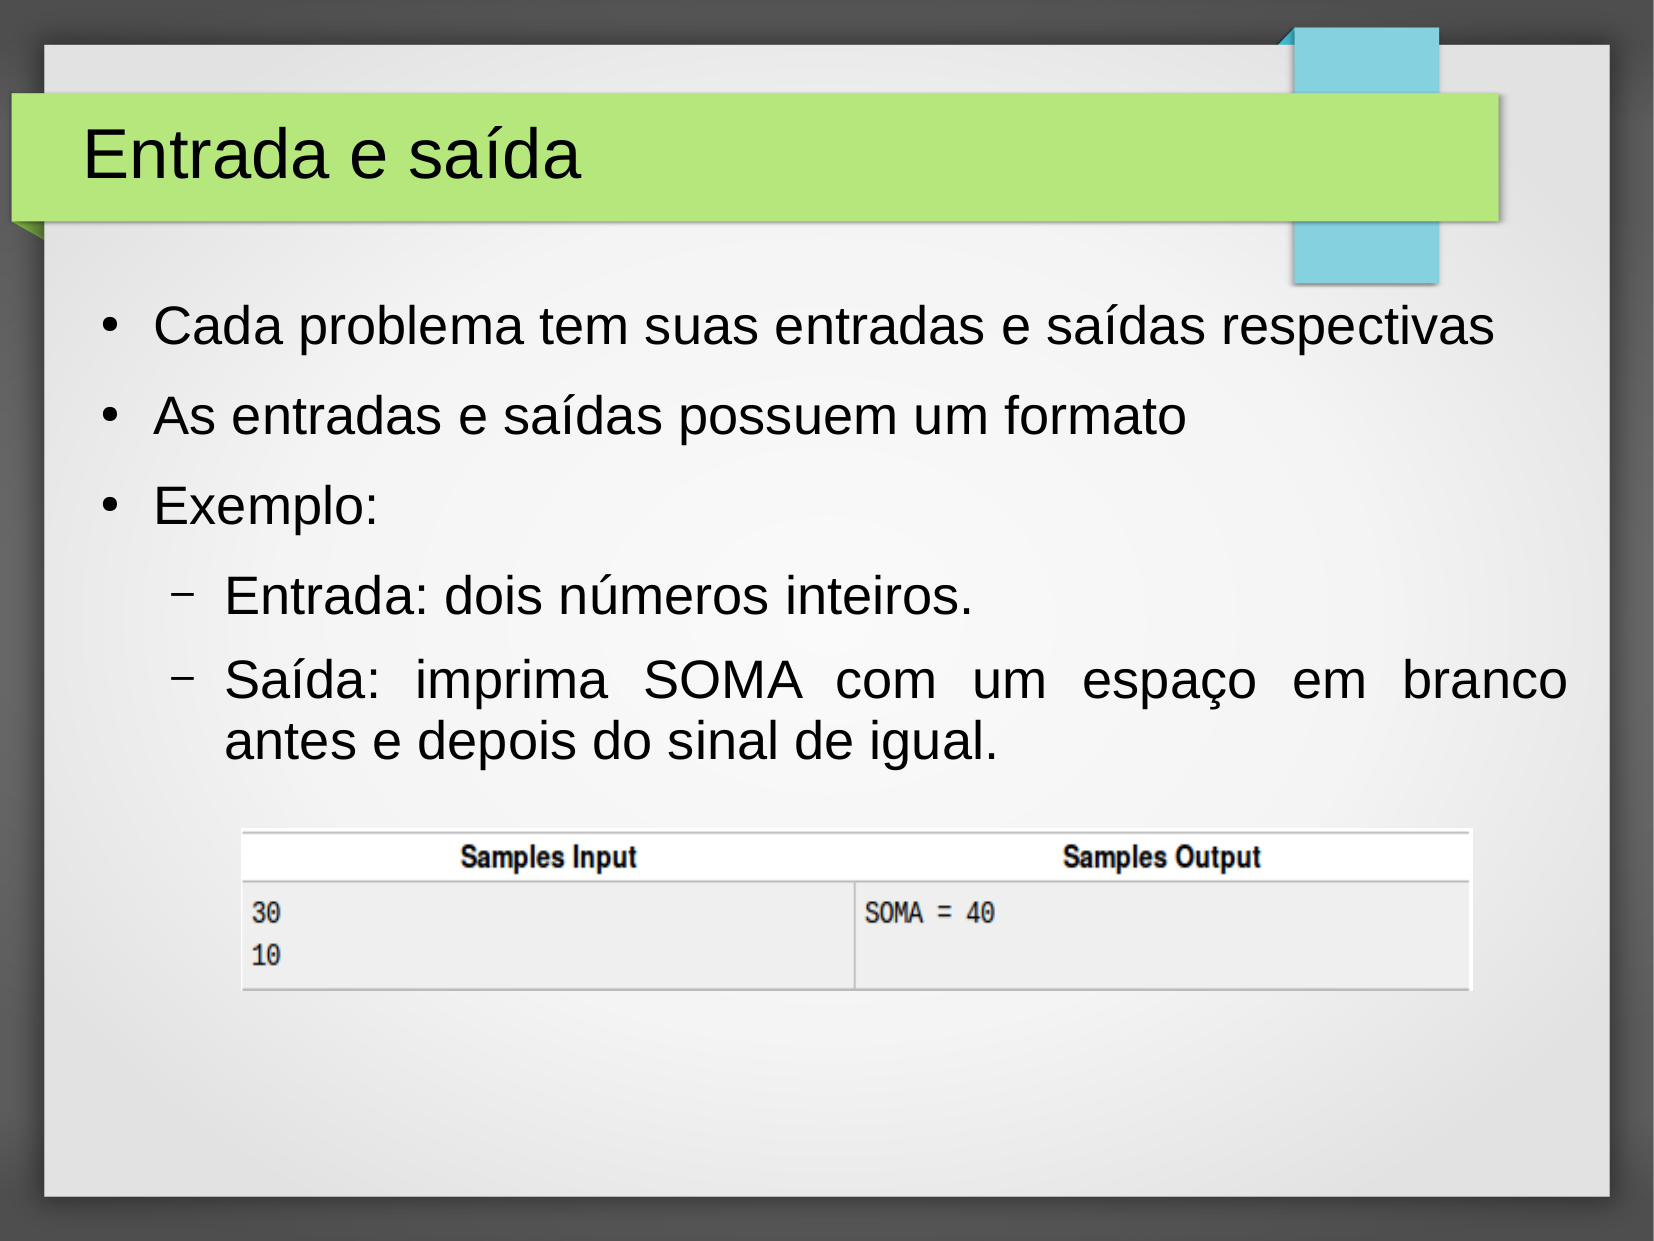

# Entrada e saída
Cada problema tem suas entradas e saídas respectivas
As entradas e saídas possuem um formato
Exemplo:
Entrada: dois números inteiros.
Saída: imprima SOMA com um espaço em branco antes e depois do sinal de igual.